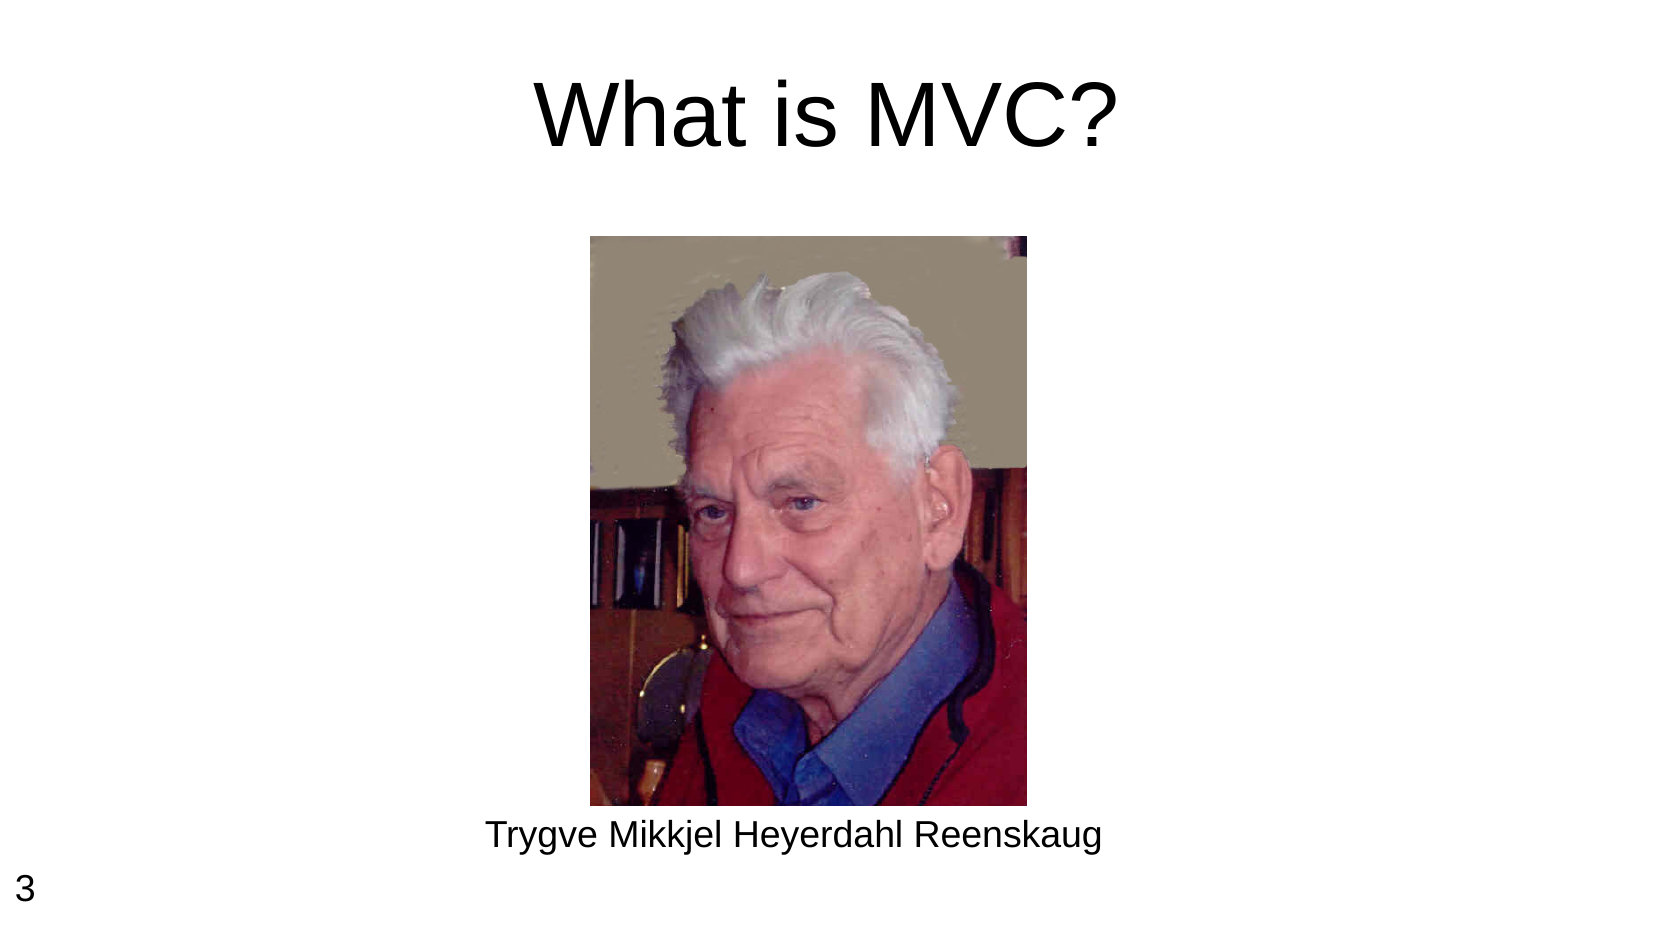

# What is MVC?
Trygve Mikkjel Heyerdahl Reenskaug
2